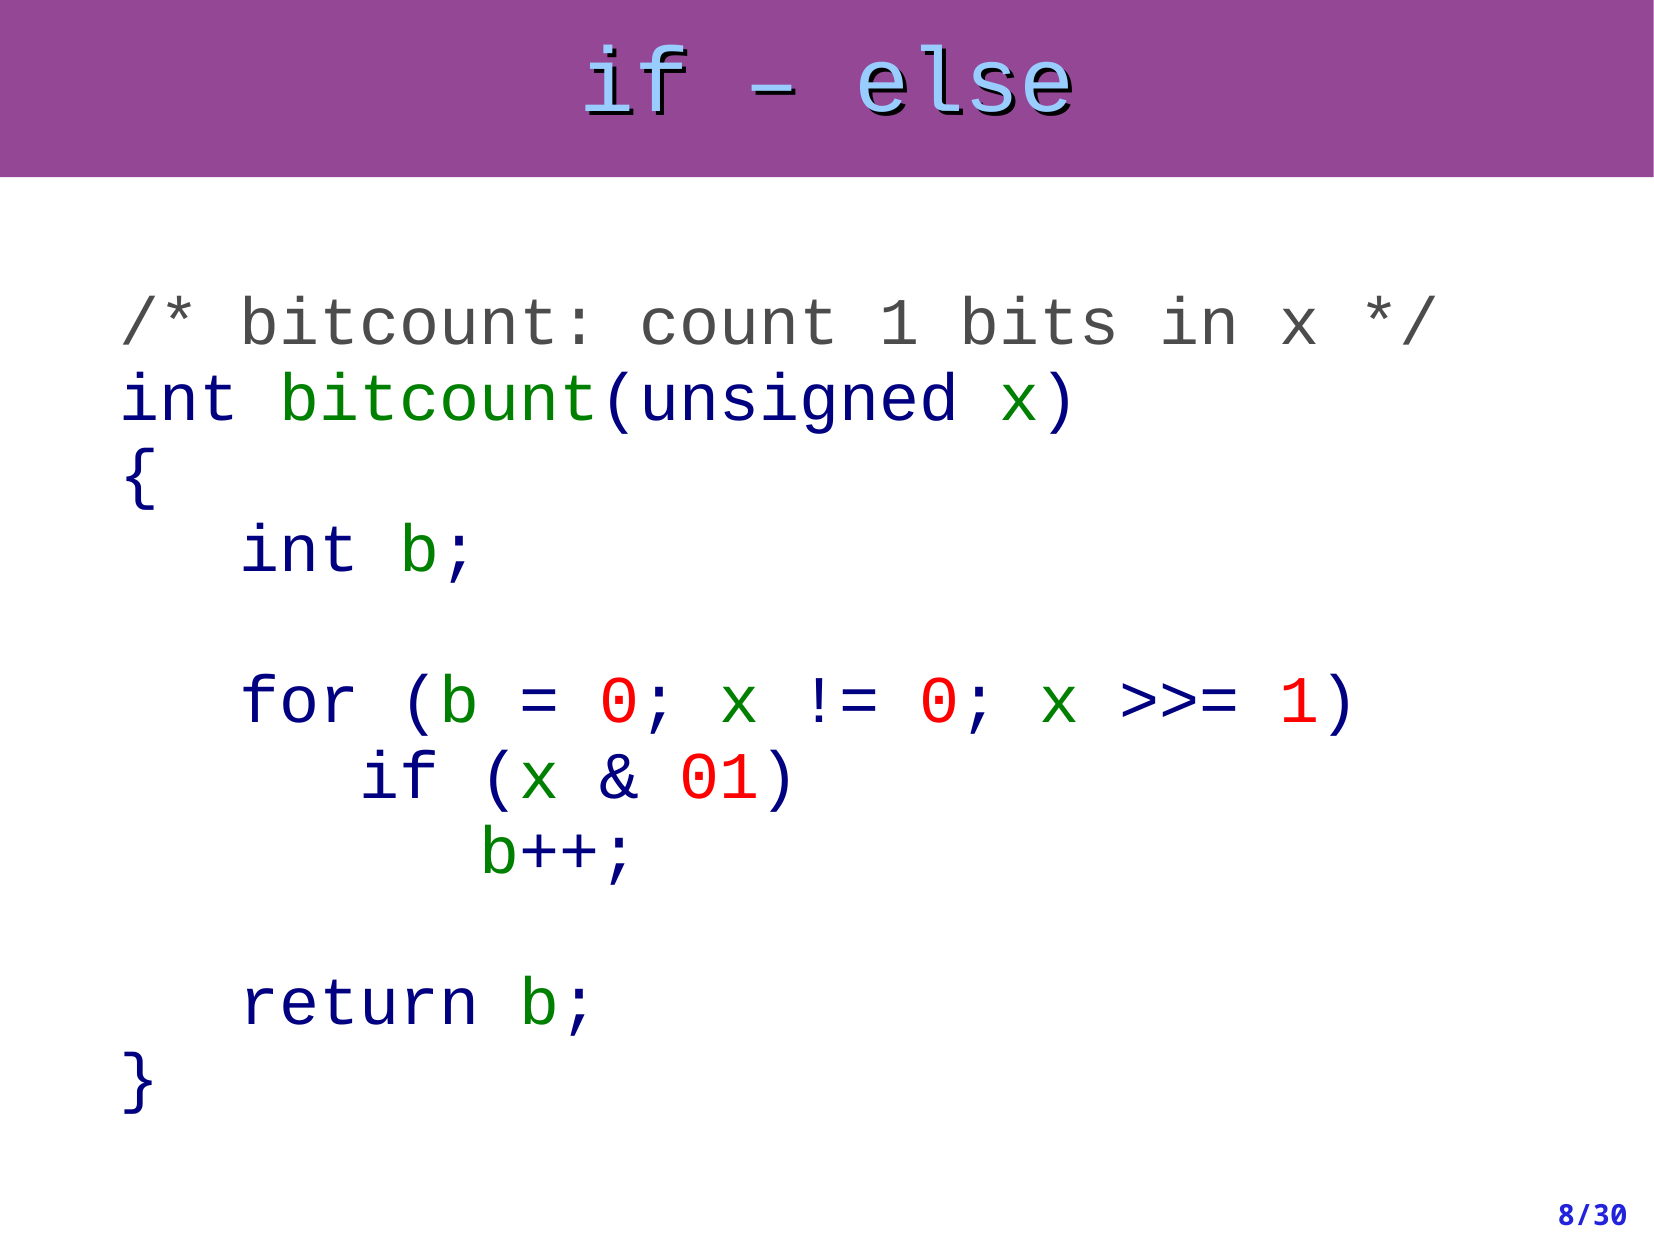

# if – else
/* bitcount: count 1 bits in x */
int bitcount(unsigned x)
{
 int b;
 for (b = 0; x != 0; x >>= 1)
 if (x & 01)
 b++;
 return b;
}
8